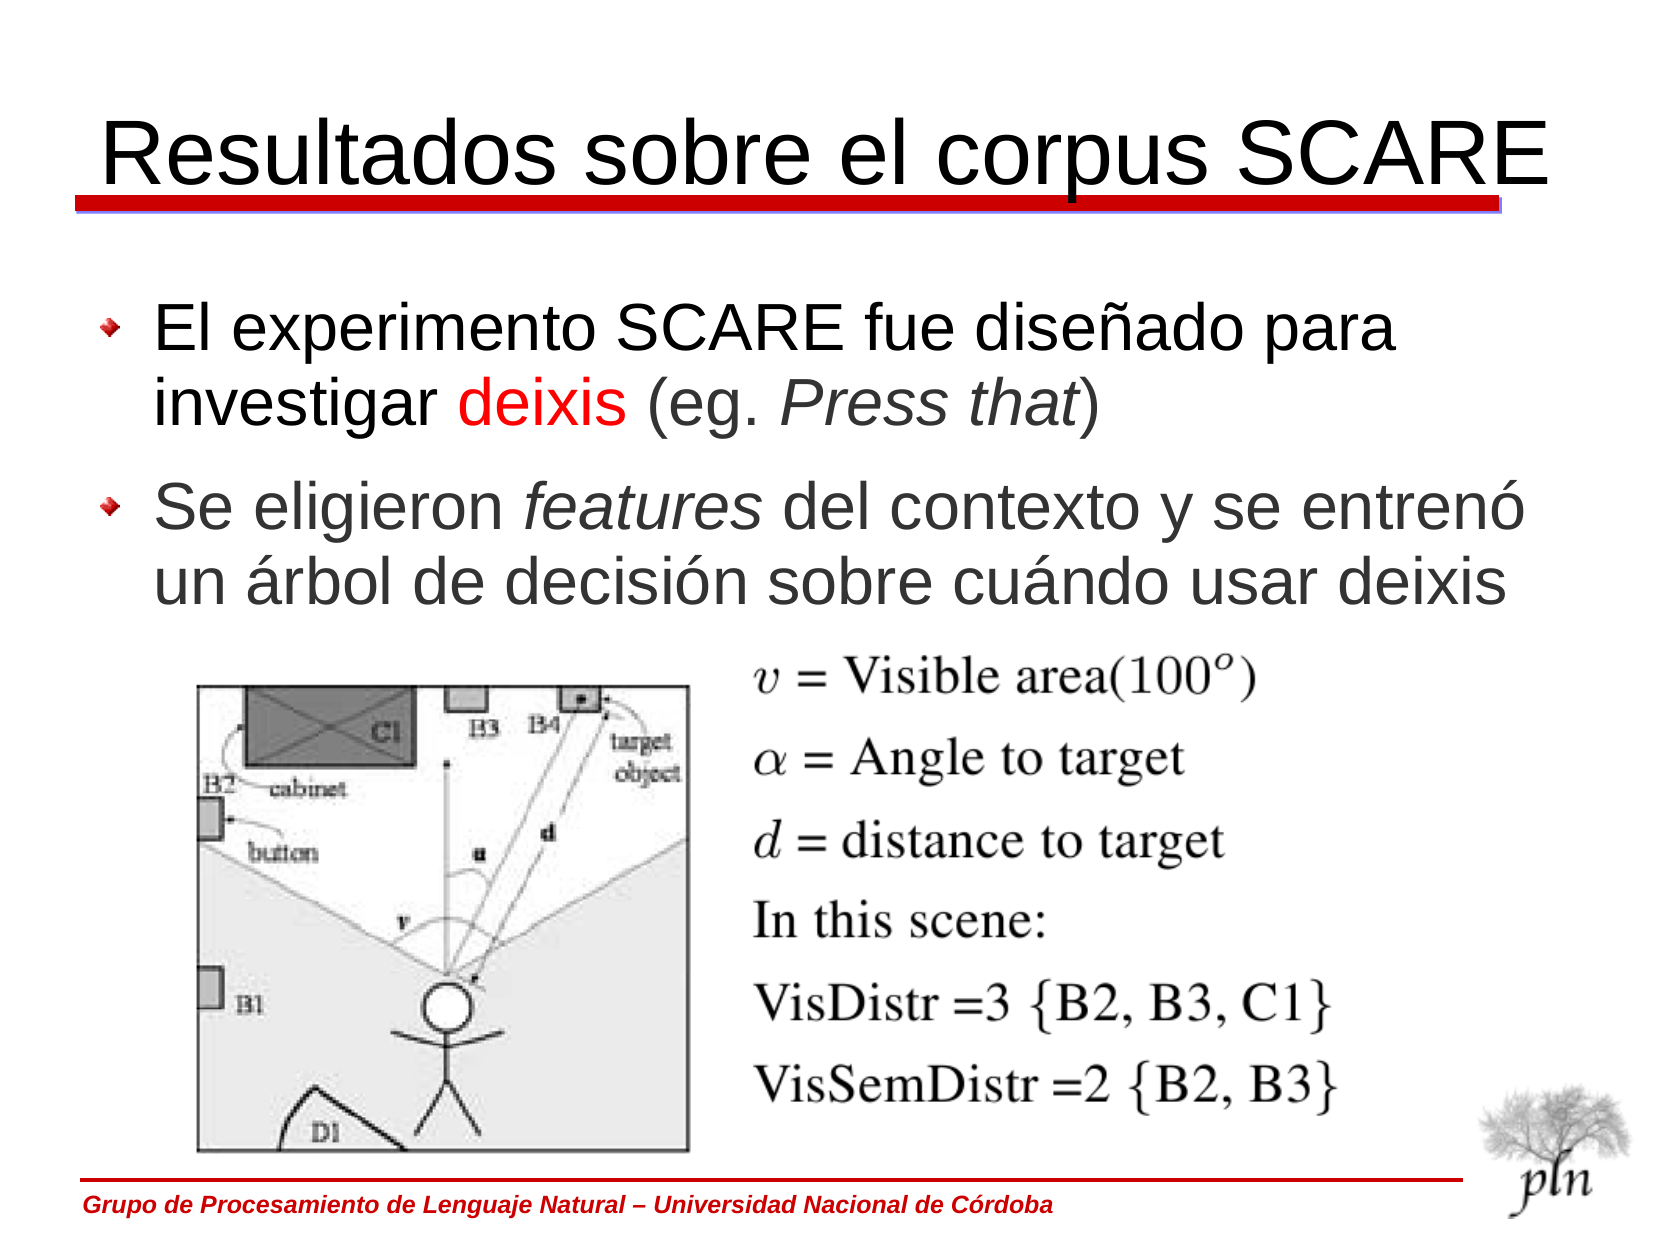

# Resultados sobre el corpus SCARE
El experimento SCARE fue diseñado para investigar deixis (eg. Press that)
Se eligieron features del contexto y se entrenó un árbol de decisión sobre cuándo usar deixis